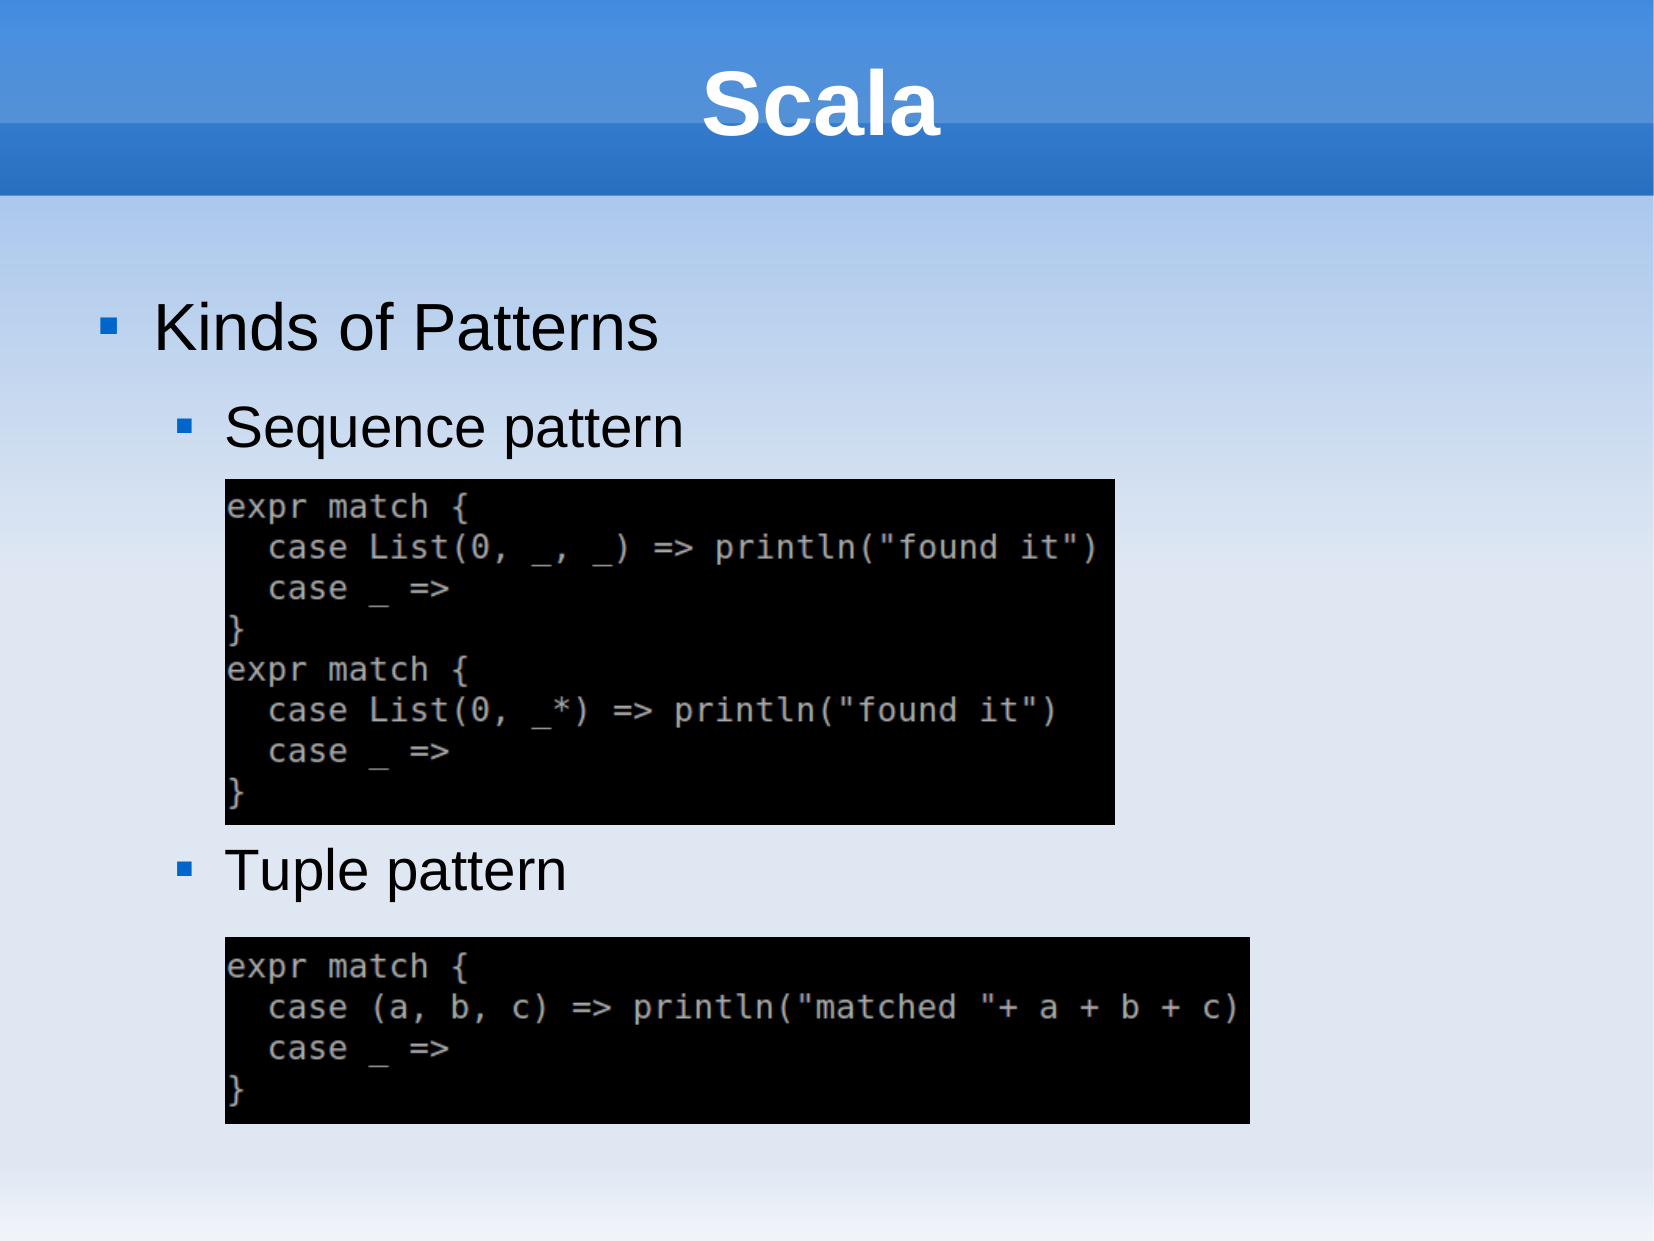

# Scala
Kinds of Patterns
Sequence pattern
Tuple pattern